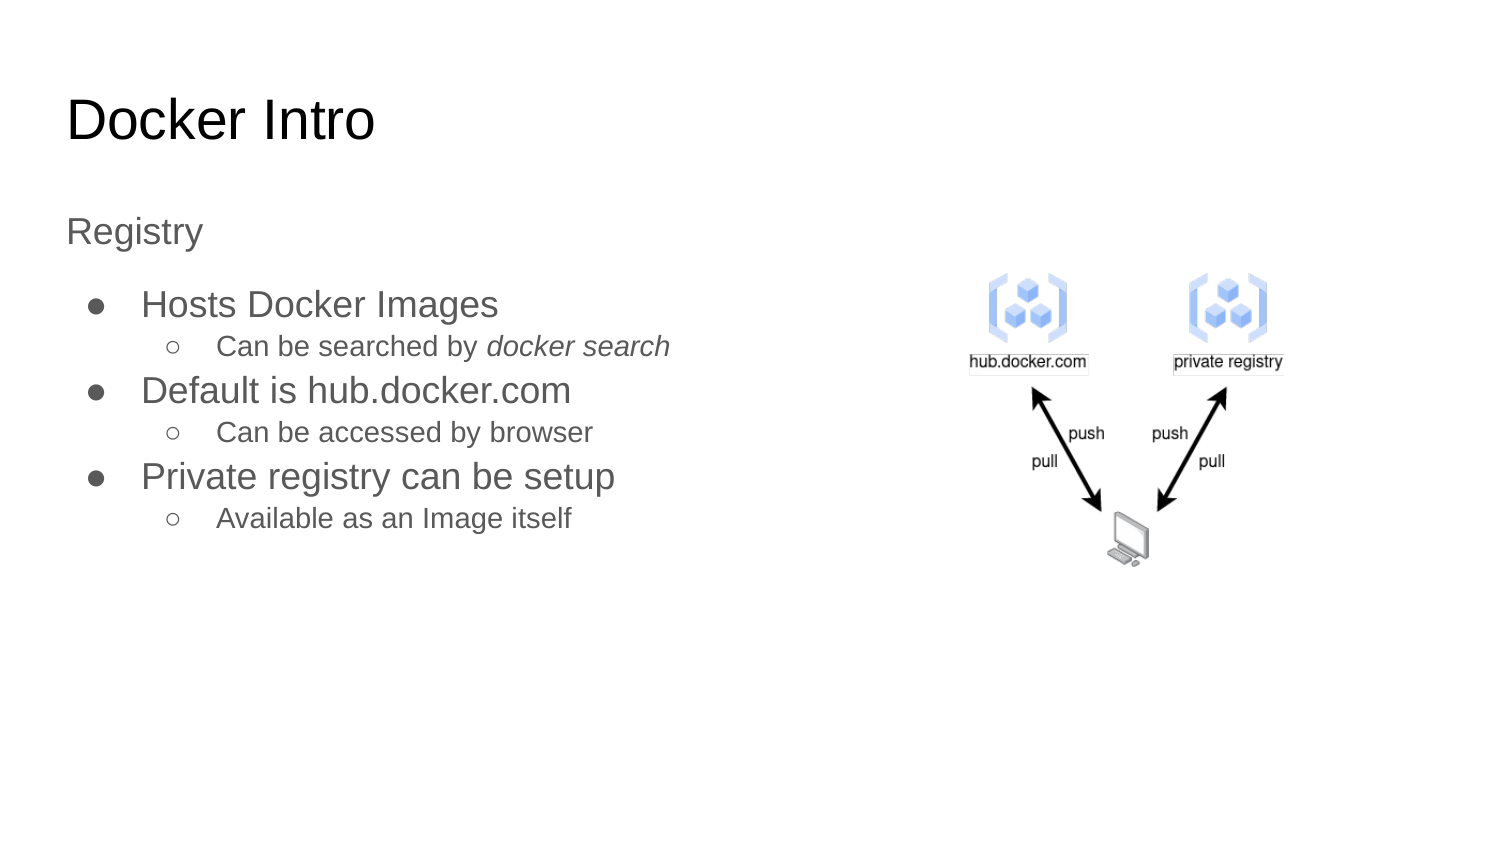

# Docker Intro
Registry
Hosts Docker Images
Can be searched by docker search
Default is hub.docker.com
Can be accessed by browser
Private registry can be setup
Available as an Image itself